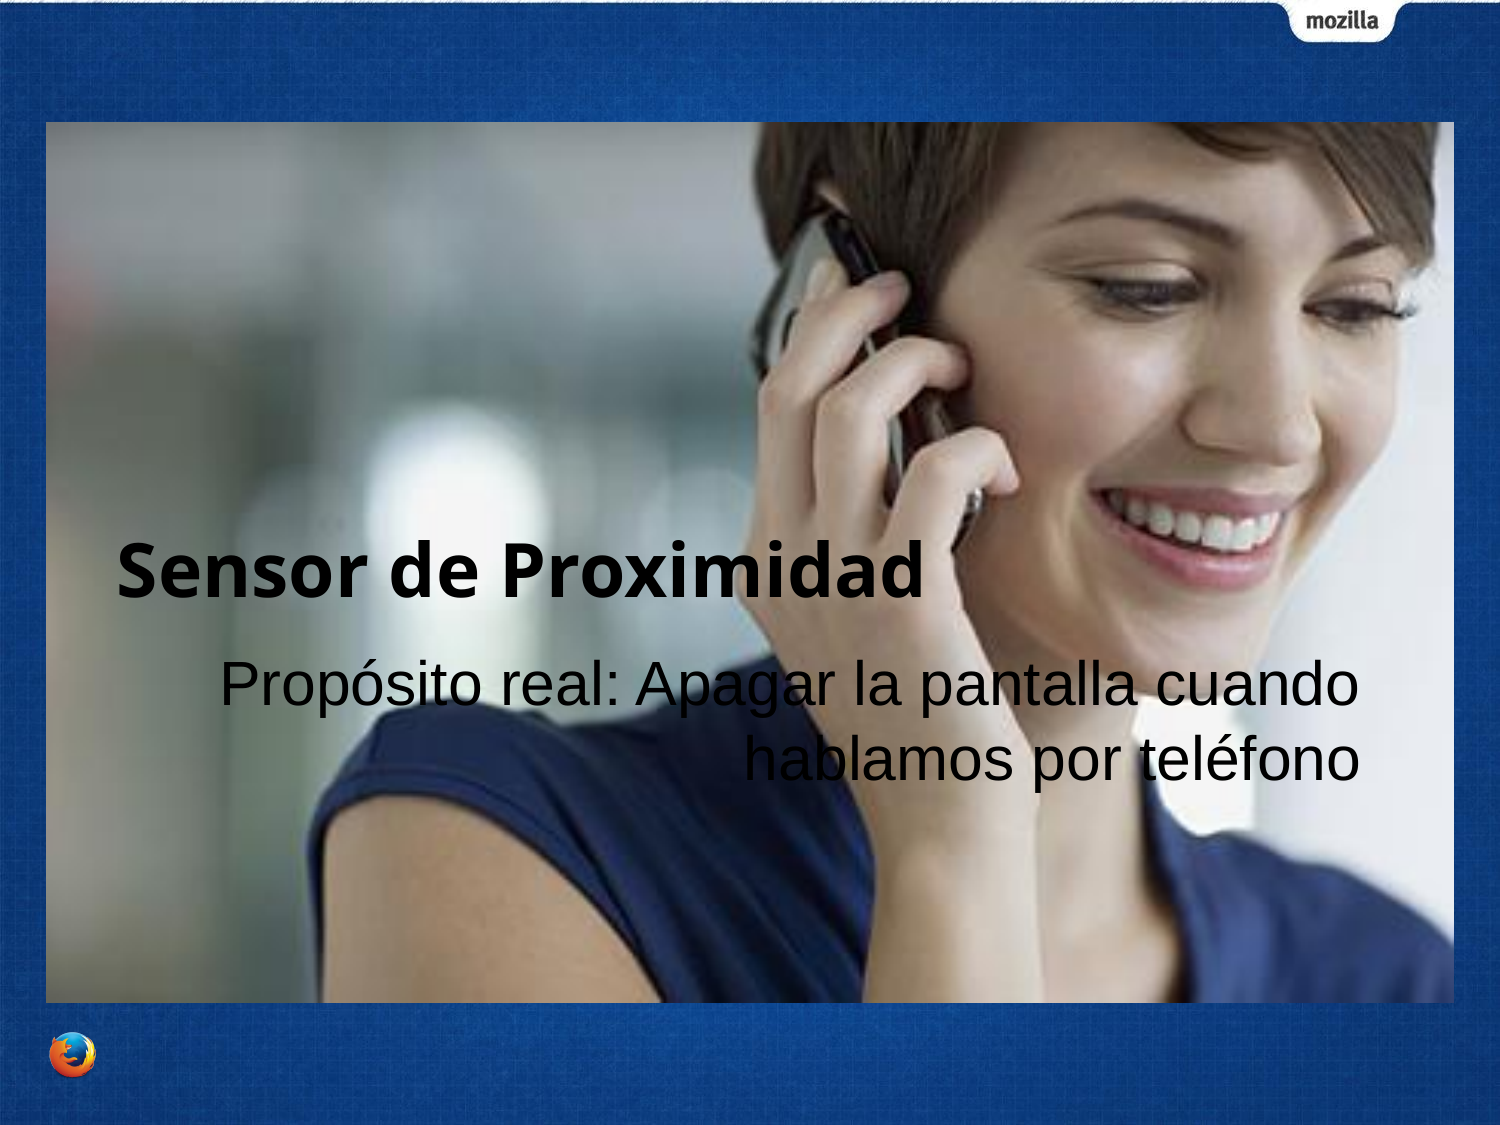

Sensor de Proximidad
# Propósito real: Apagar la pantalla cuando hablamos por teléfono